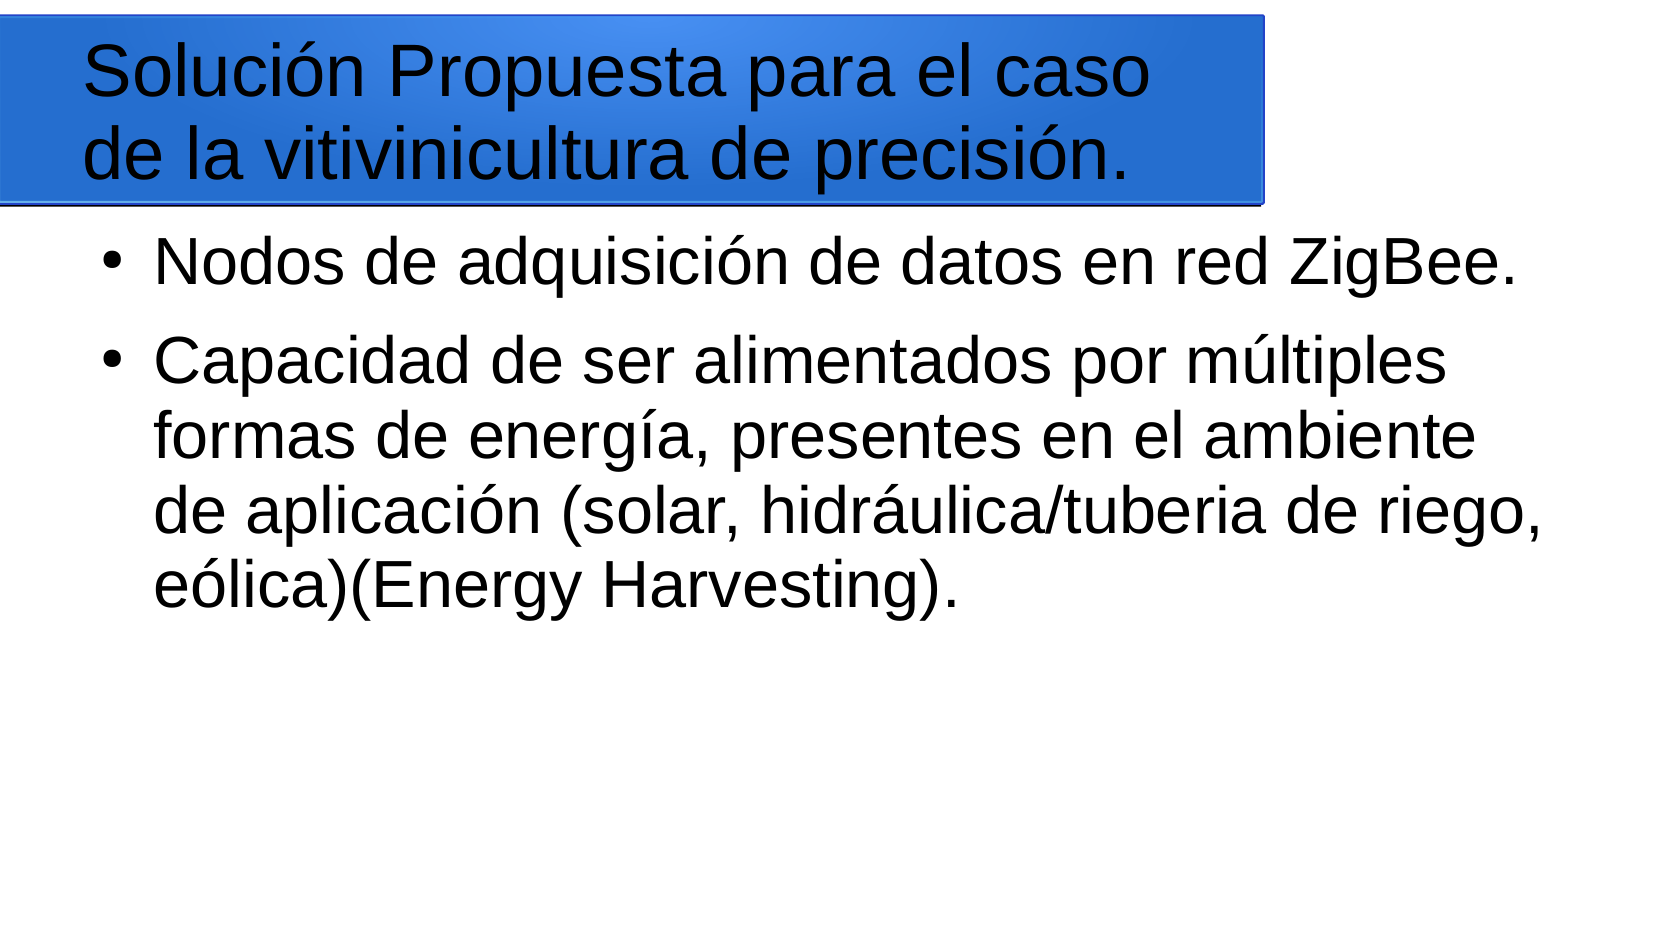

# Solución Propuesta para el caso de la vitivinicultura de precisión.
Nodos de adquisición de datos en red ZigBee.
Capacidad de ser alimentados por múltiples formas de energía, presentes en el ambiente de aplicación (solar, hidráulica/tuberia de riego, eólica)(Energy Harvesting).